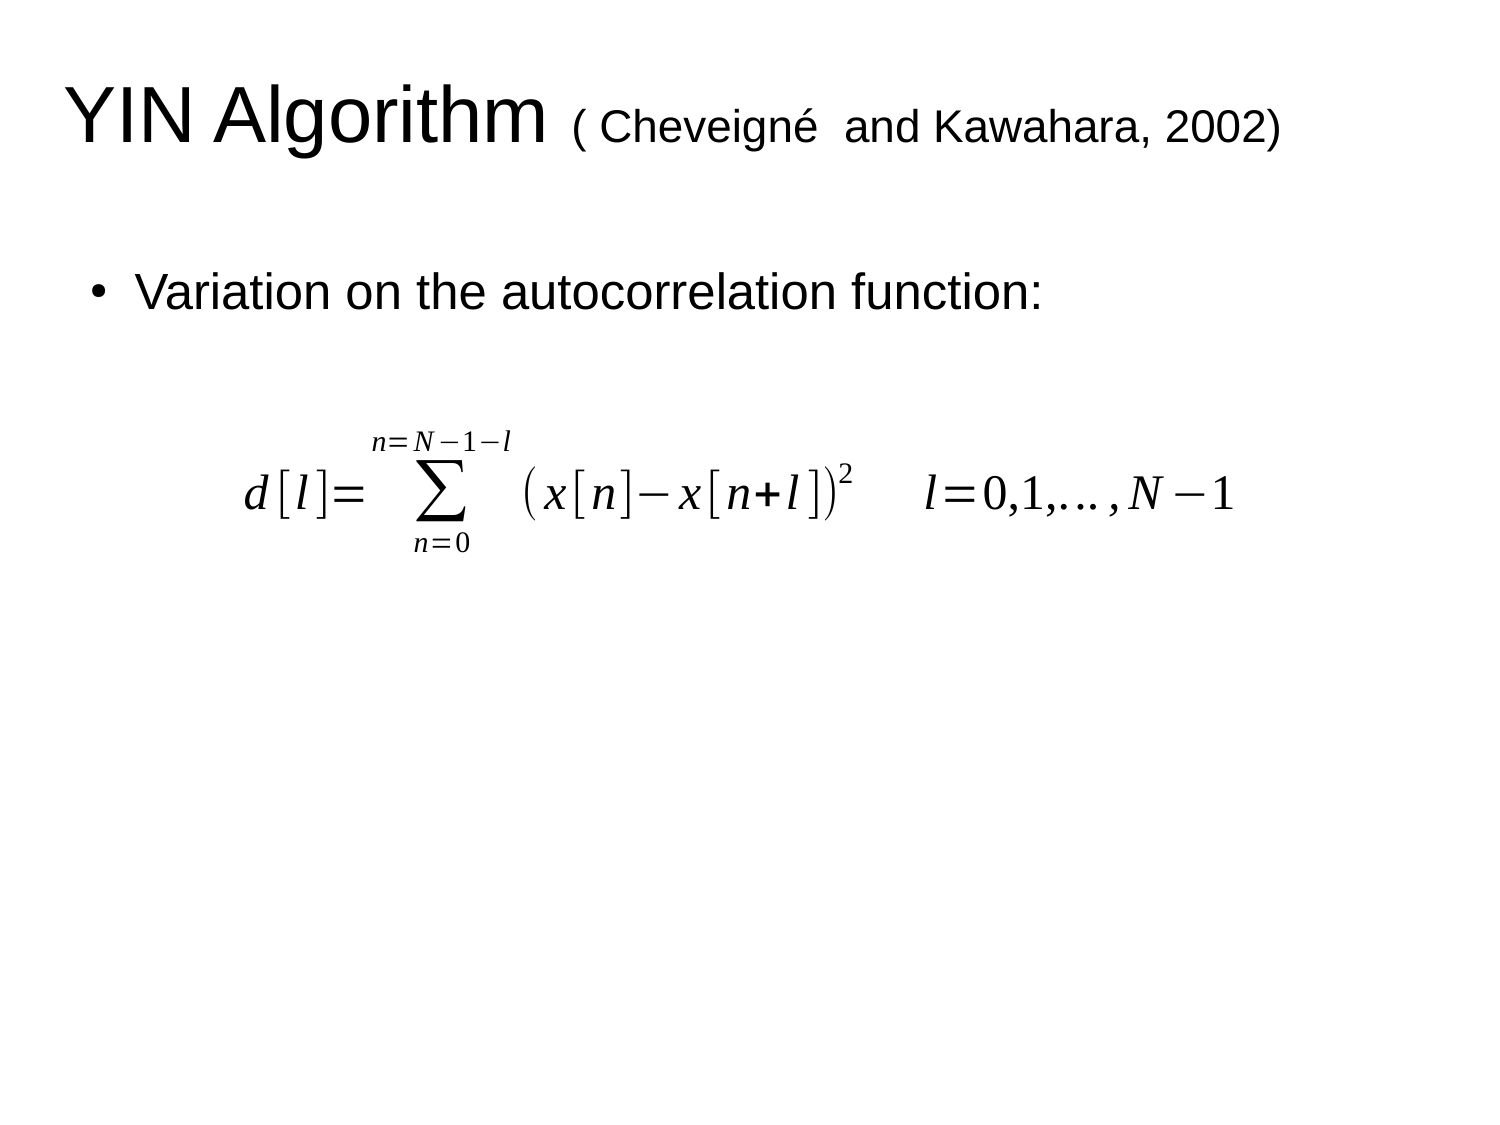

# YIN Algorithm ( Cheveigné and Kawahara, 2002)
Variation on the autocorrelation function: